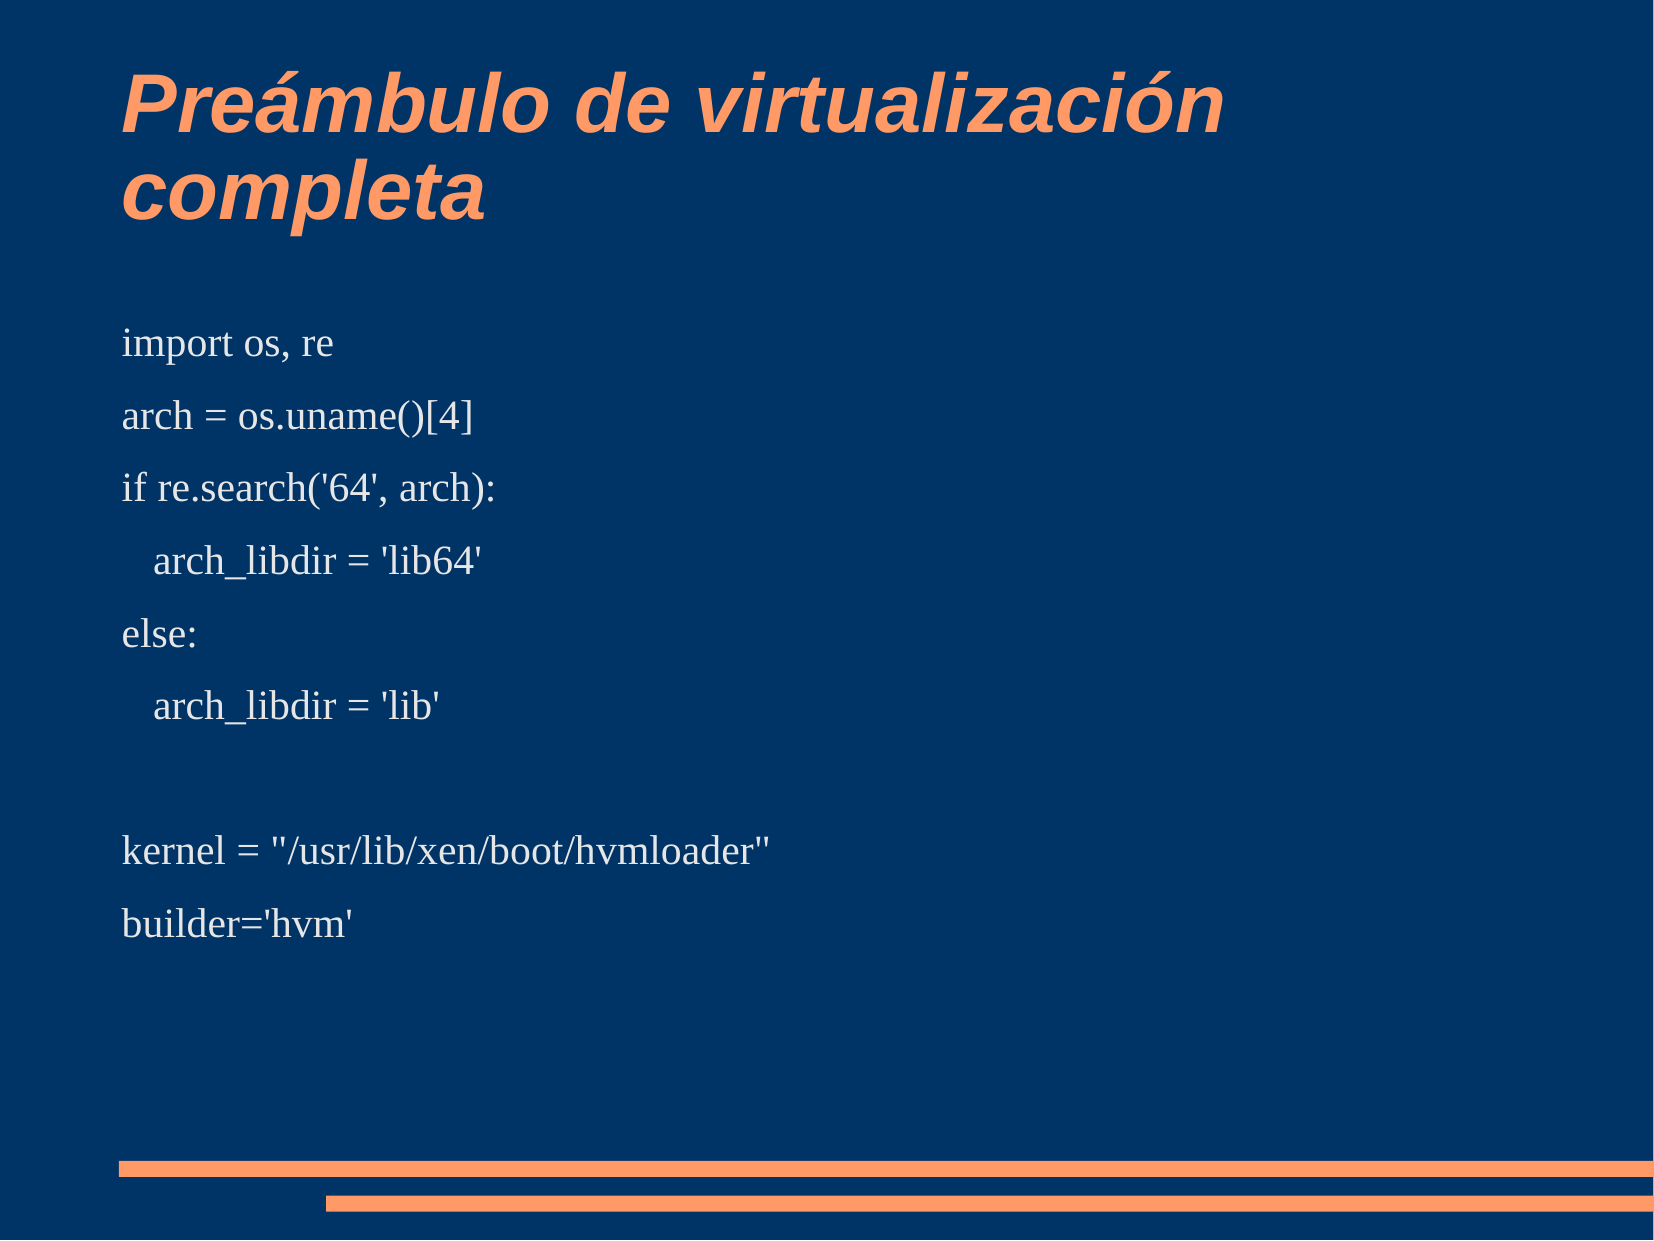

# Preámbulo de virtualización completa
import os, re
arch = os.uname()[4]
if re.search('64', arch):
 arch_libdir = 'lib64'
else:
 arch_libdir = 'lib'
kernel = "/usr/lib/xen/boot/hvmloader"
builder='hvm'